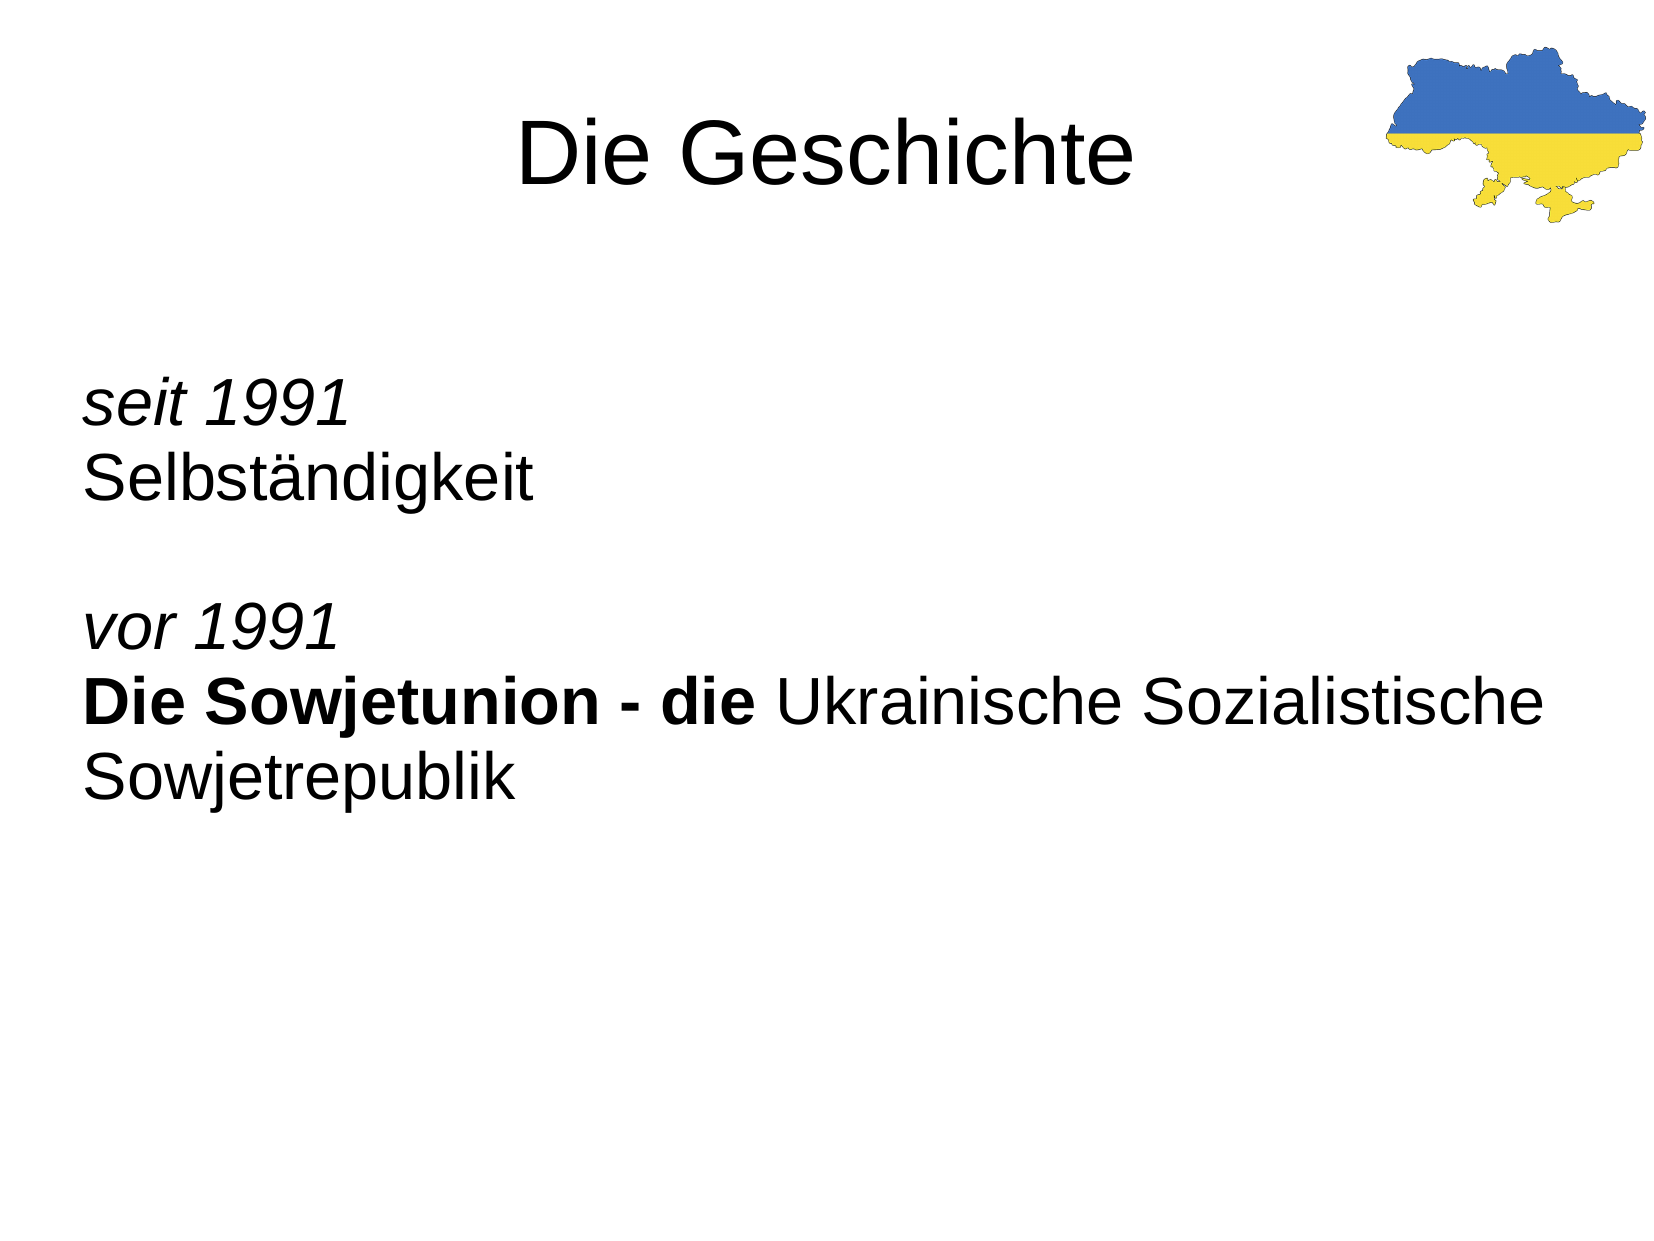

# Die Geschichte
seit 1991
Selbständigkeit
vor 1991
Die Sowjetunion - die Ukrainische Sozialistische Sowjetrepublik